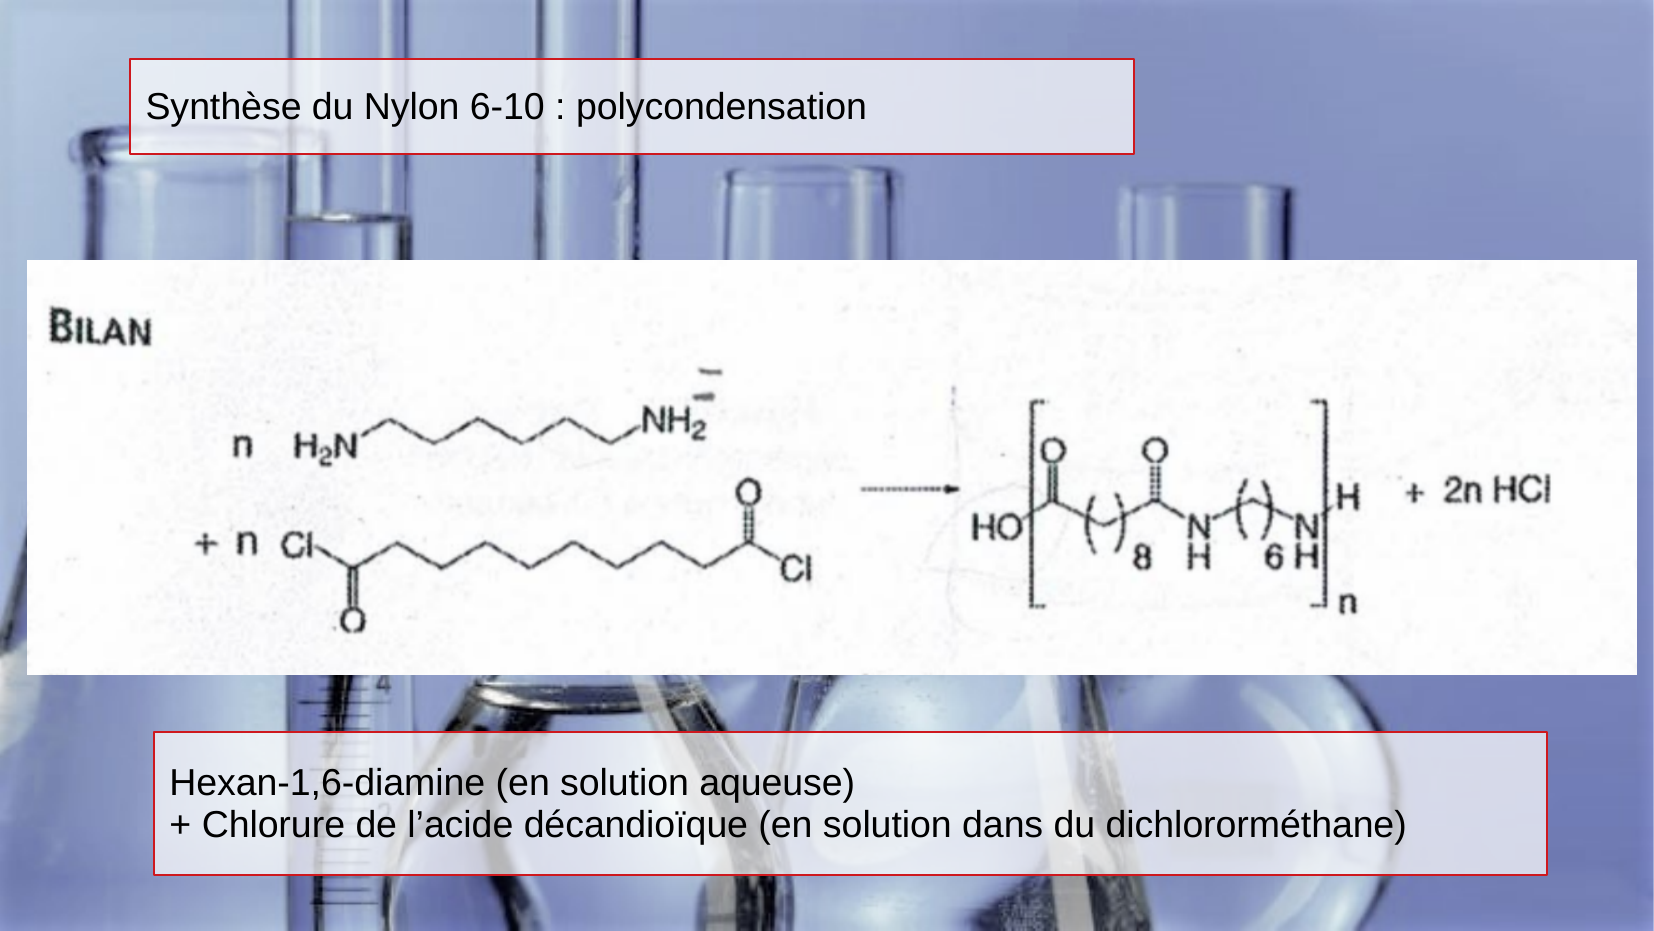

Synthèse du Nylon 6-10 : polycondensation
Hexan-1,6-diamine (en solution aqueuse)
+ Chlorure de l’acide décandioïque (en solution dans du dichlororméthane)